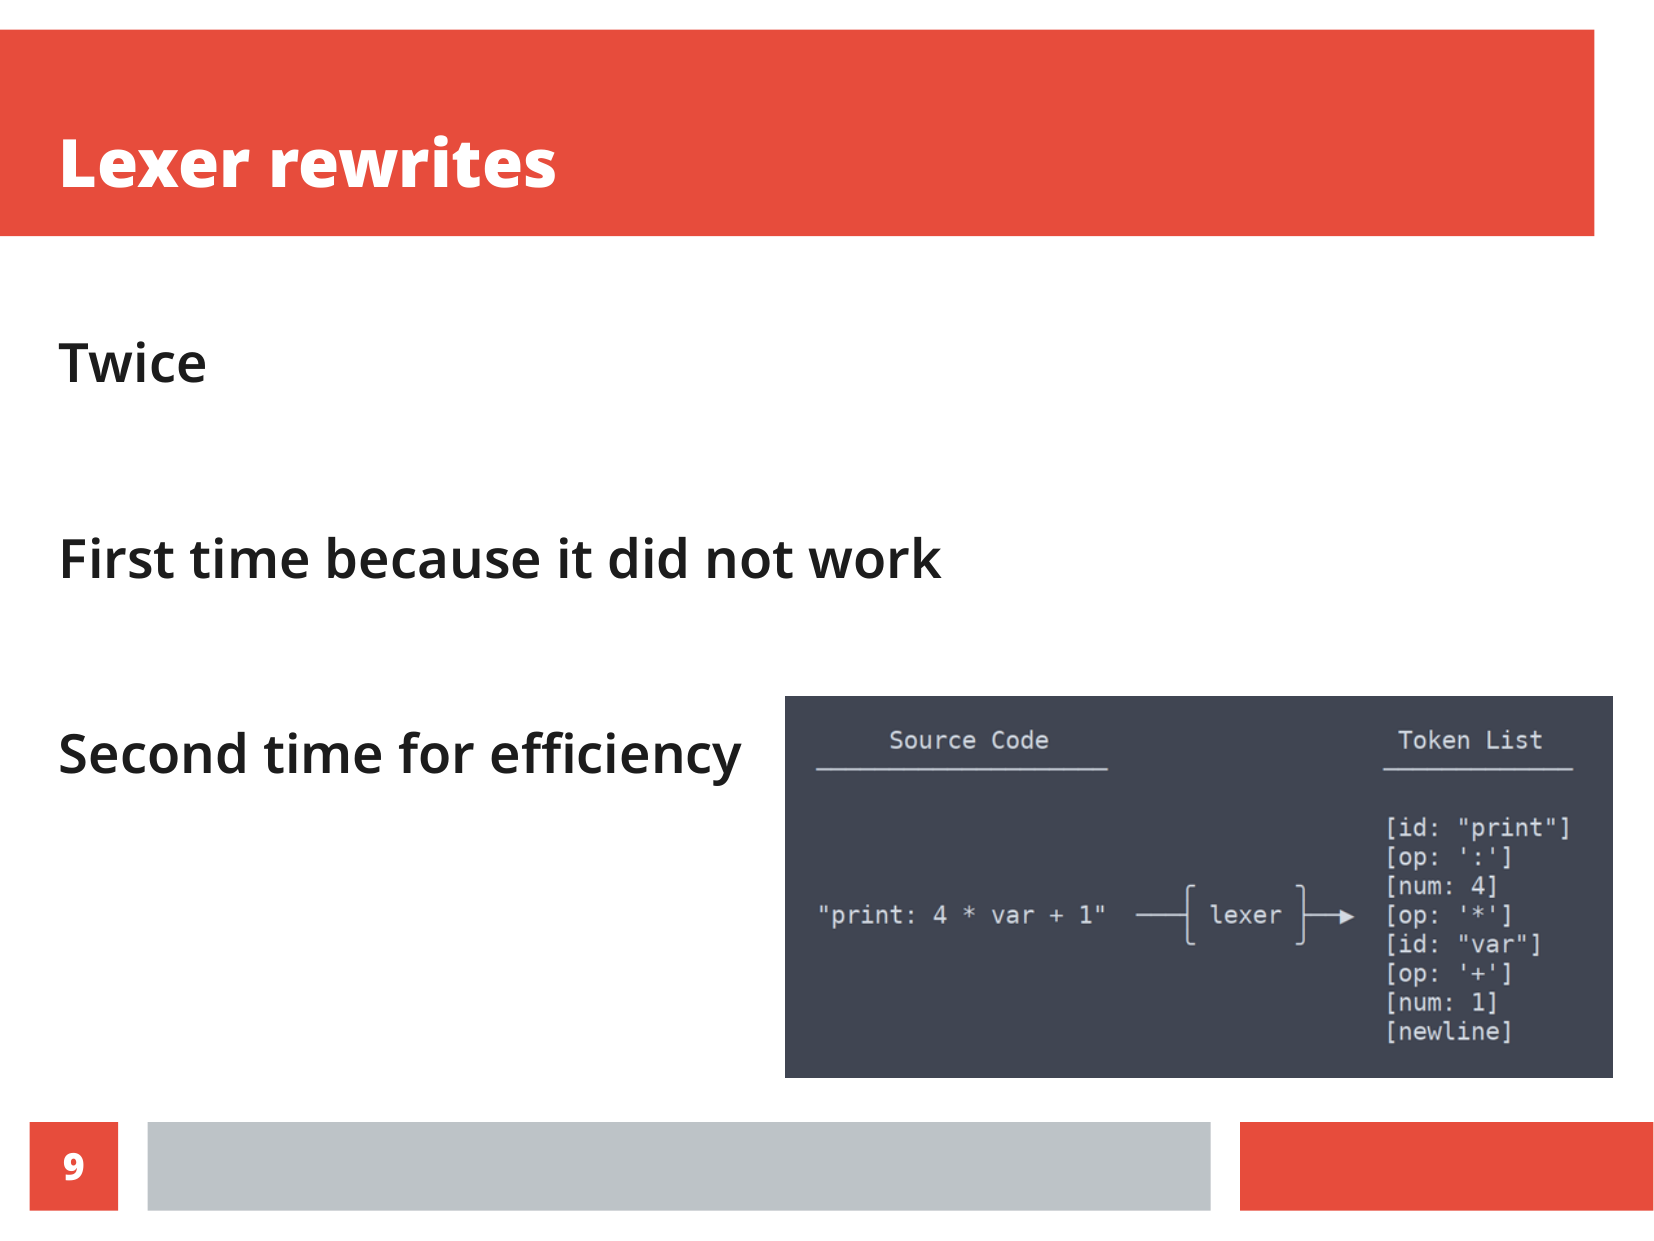

# Lexer rewrites
Twice
First time because it did not work
Second time for efficiency
9